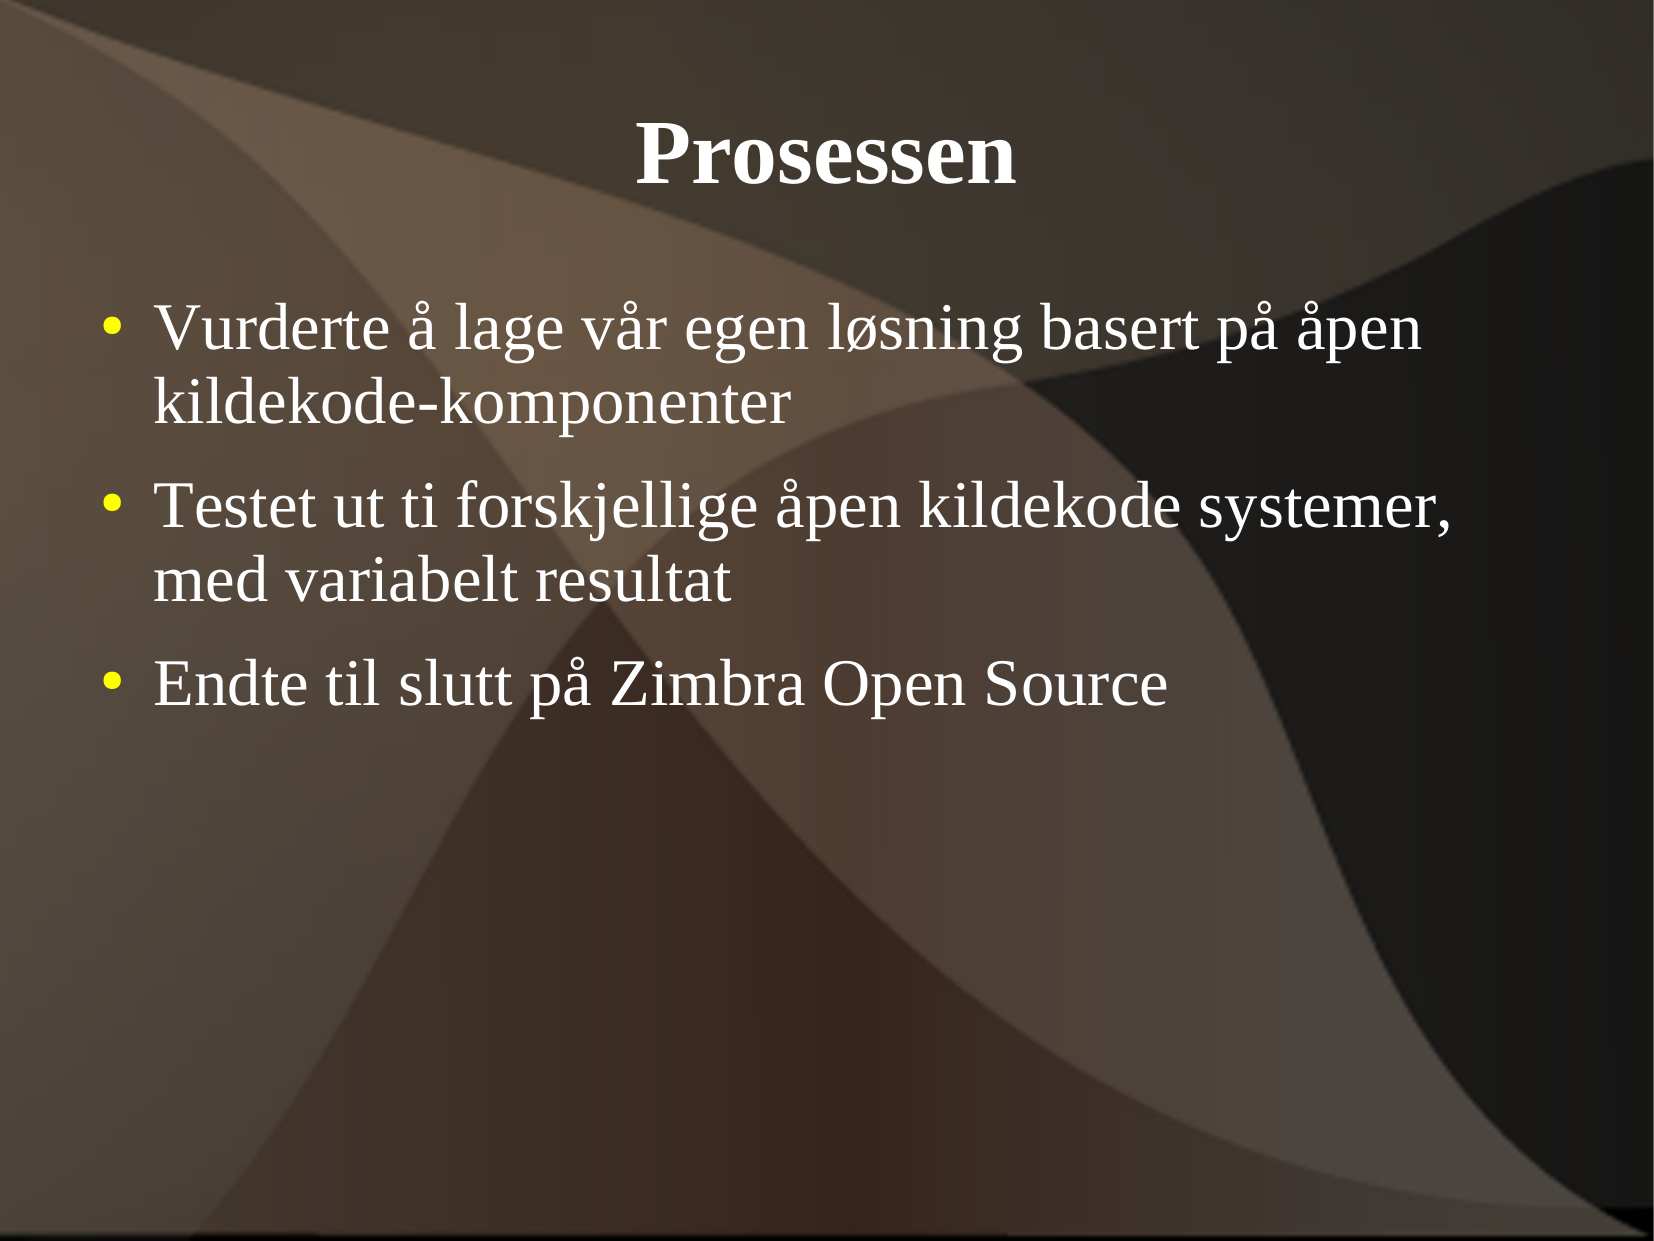

# Prosessen
Vurderte å lage vår egen løsning basert på åpen kildekode-komponenter
Testet ut ti forskjellige åpen kildekode systemer, med variabelt resultat
Endte til slutt på Zimbra Open Source